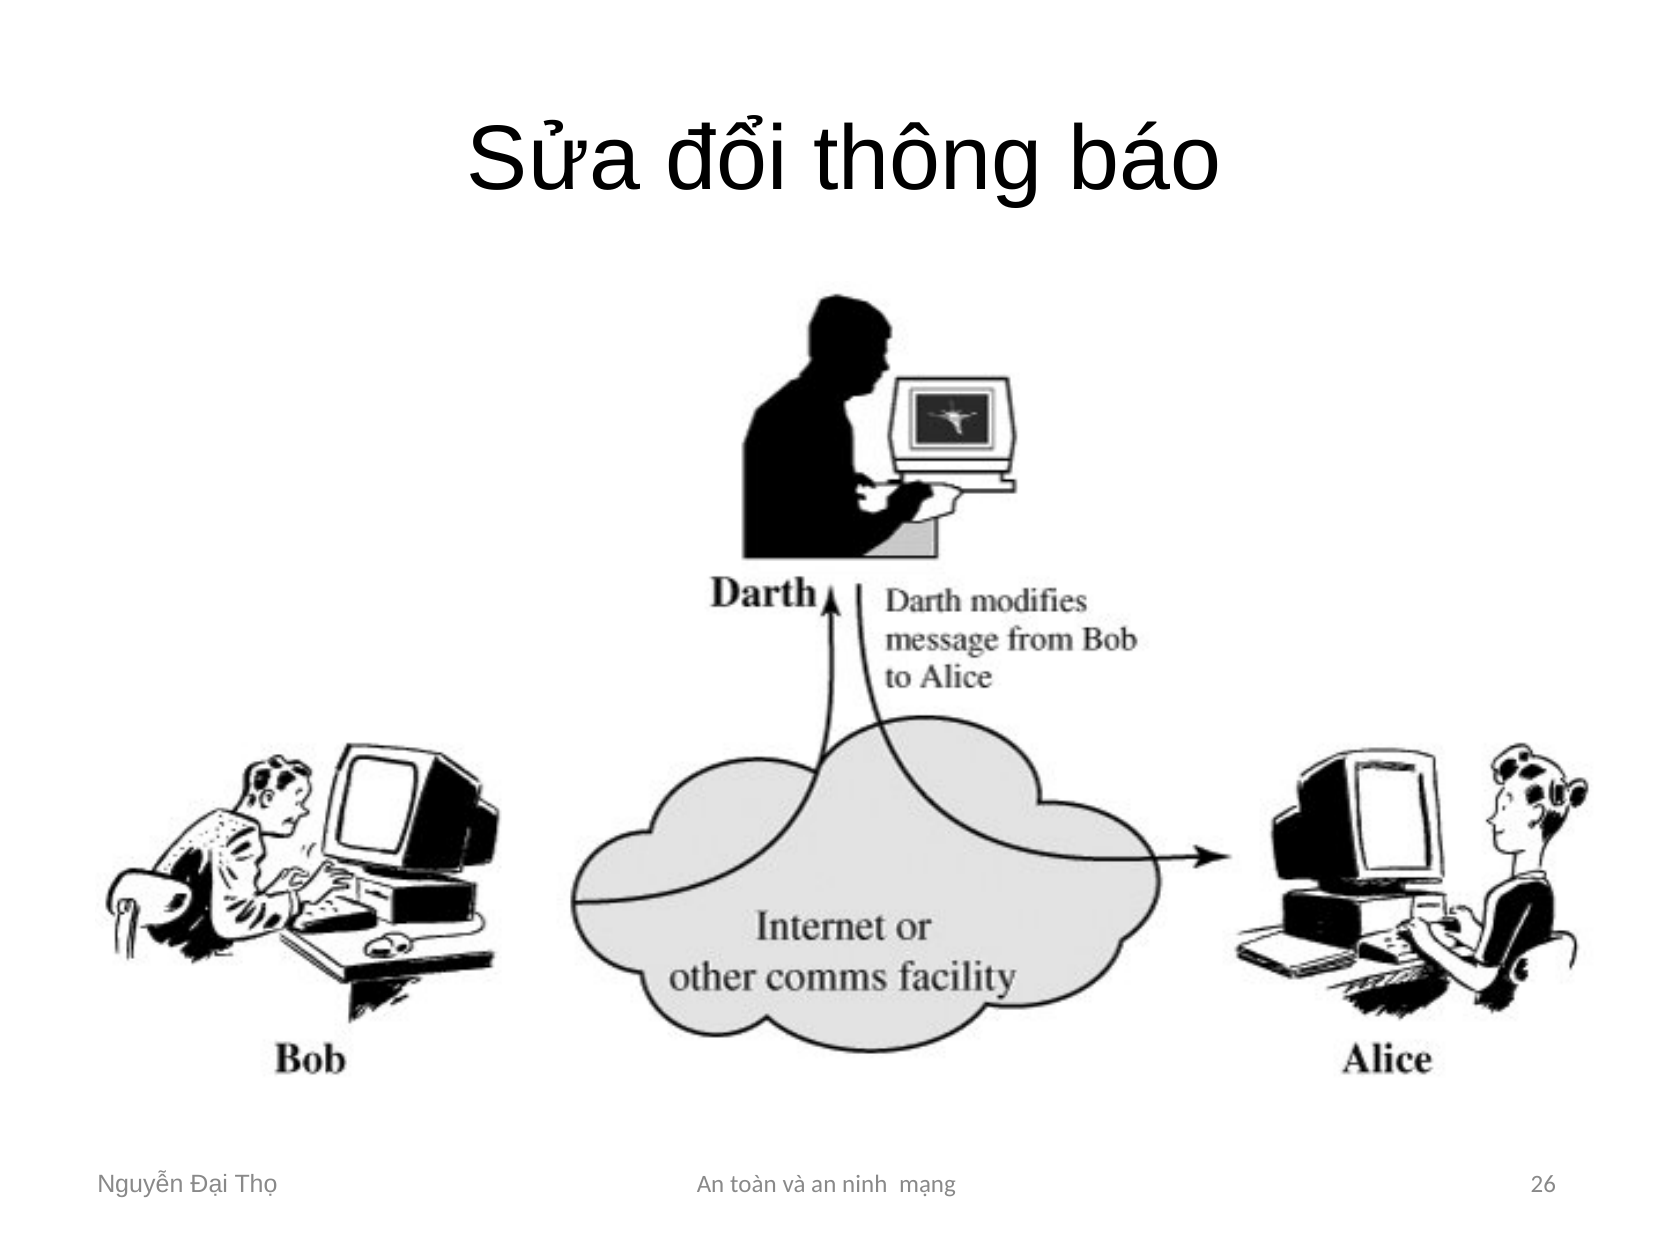

# Sửa đổi thông báo
Nguyễn Đại Thọ
An toàn và an ninh mạng